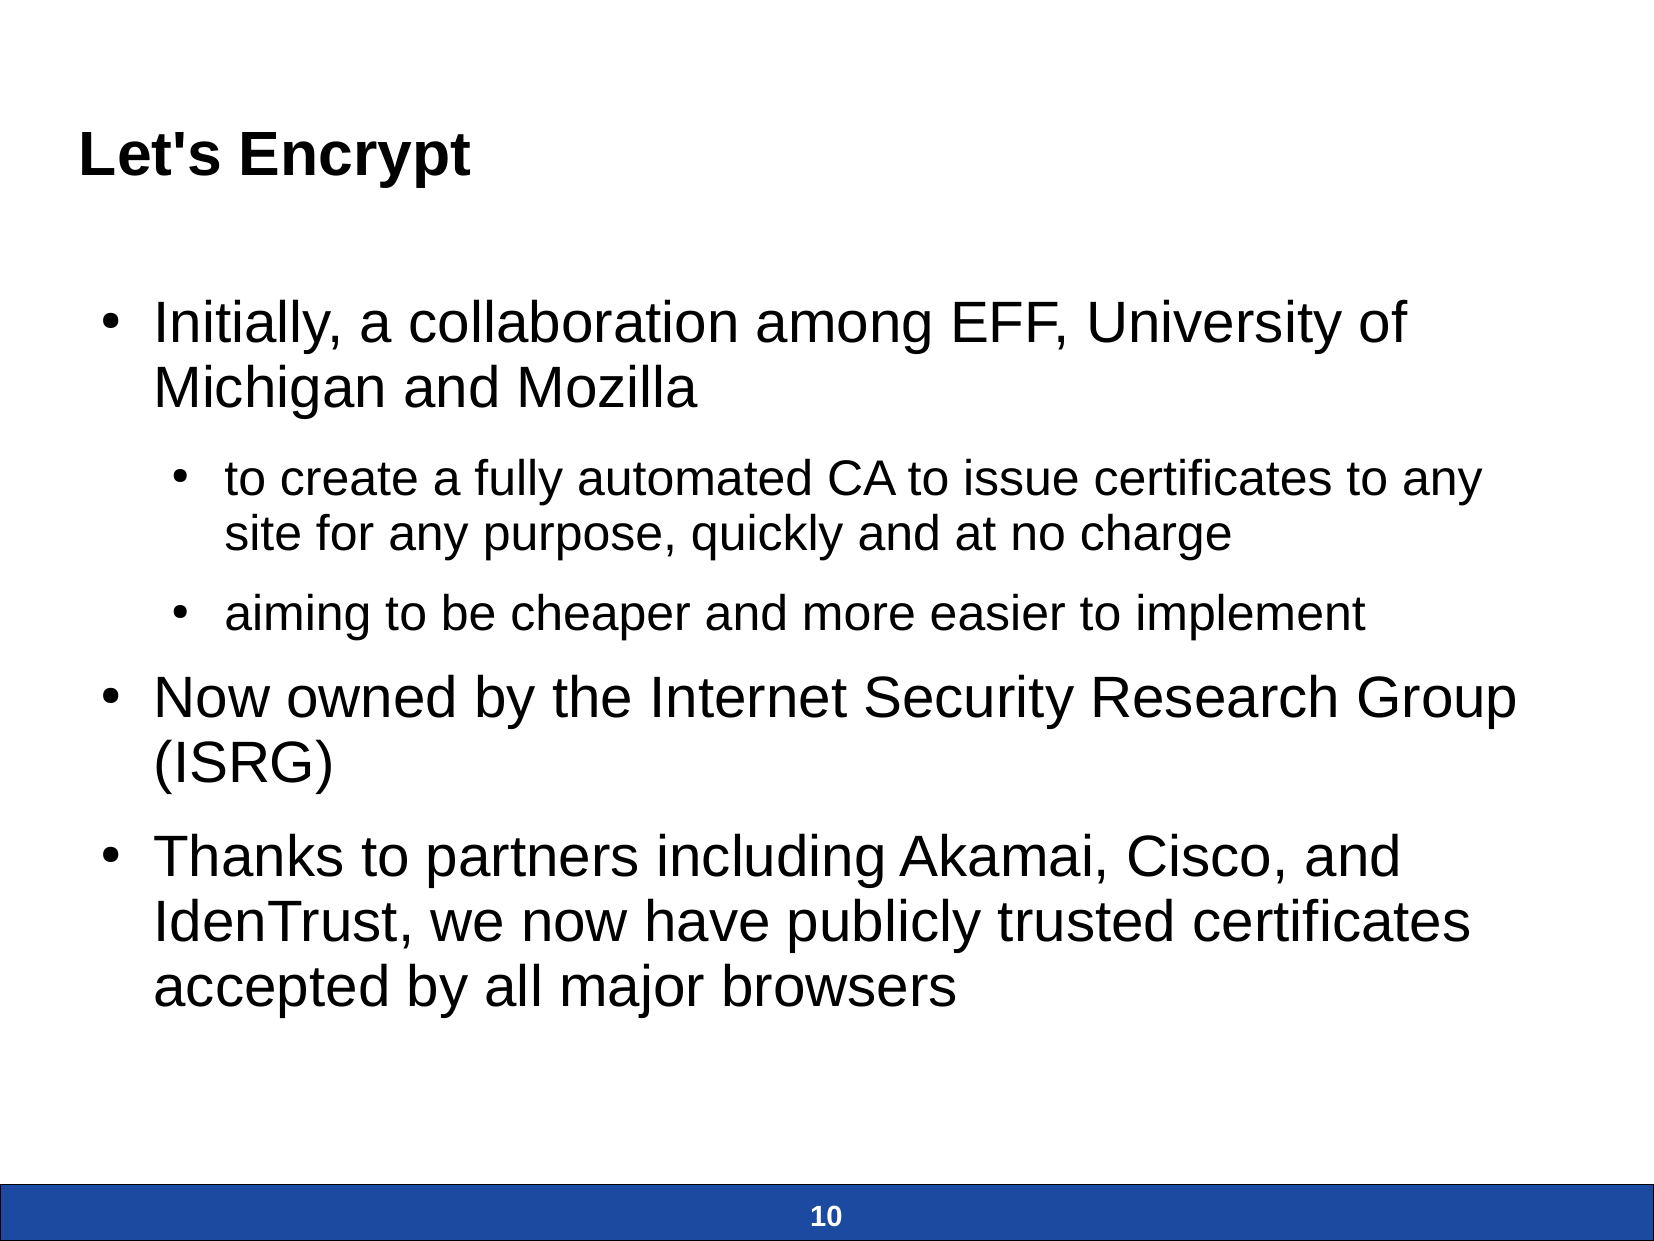

# Let's Encrypt
Initially, a collaboration among EFF, University of Michigan and Mozilla
to create a fully automated CA to issue certificates to any site for any purpose, quickly and at no charge
aiming to be cheaper and more easier to implement
Now owned by the Internet Security Research Group (ISRG)
Thanks to partners including Akamai, Cisco, and IdenTrust, we now have publicly trusted certificates accepted by all major browsers
10